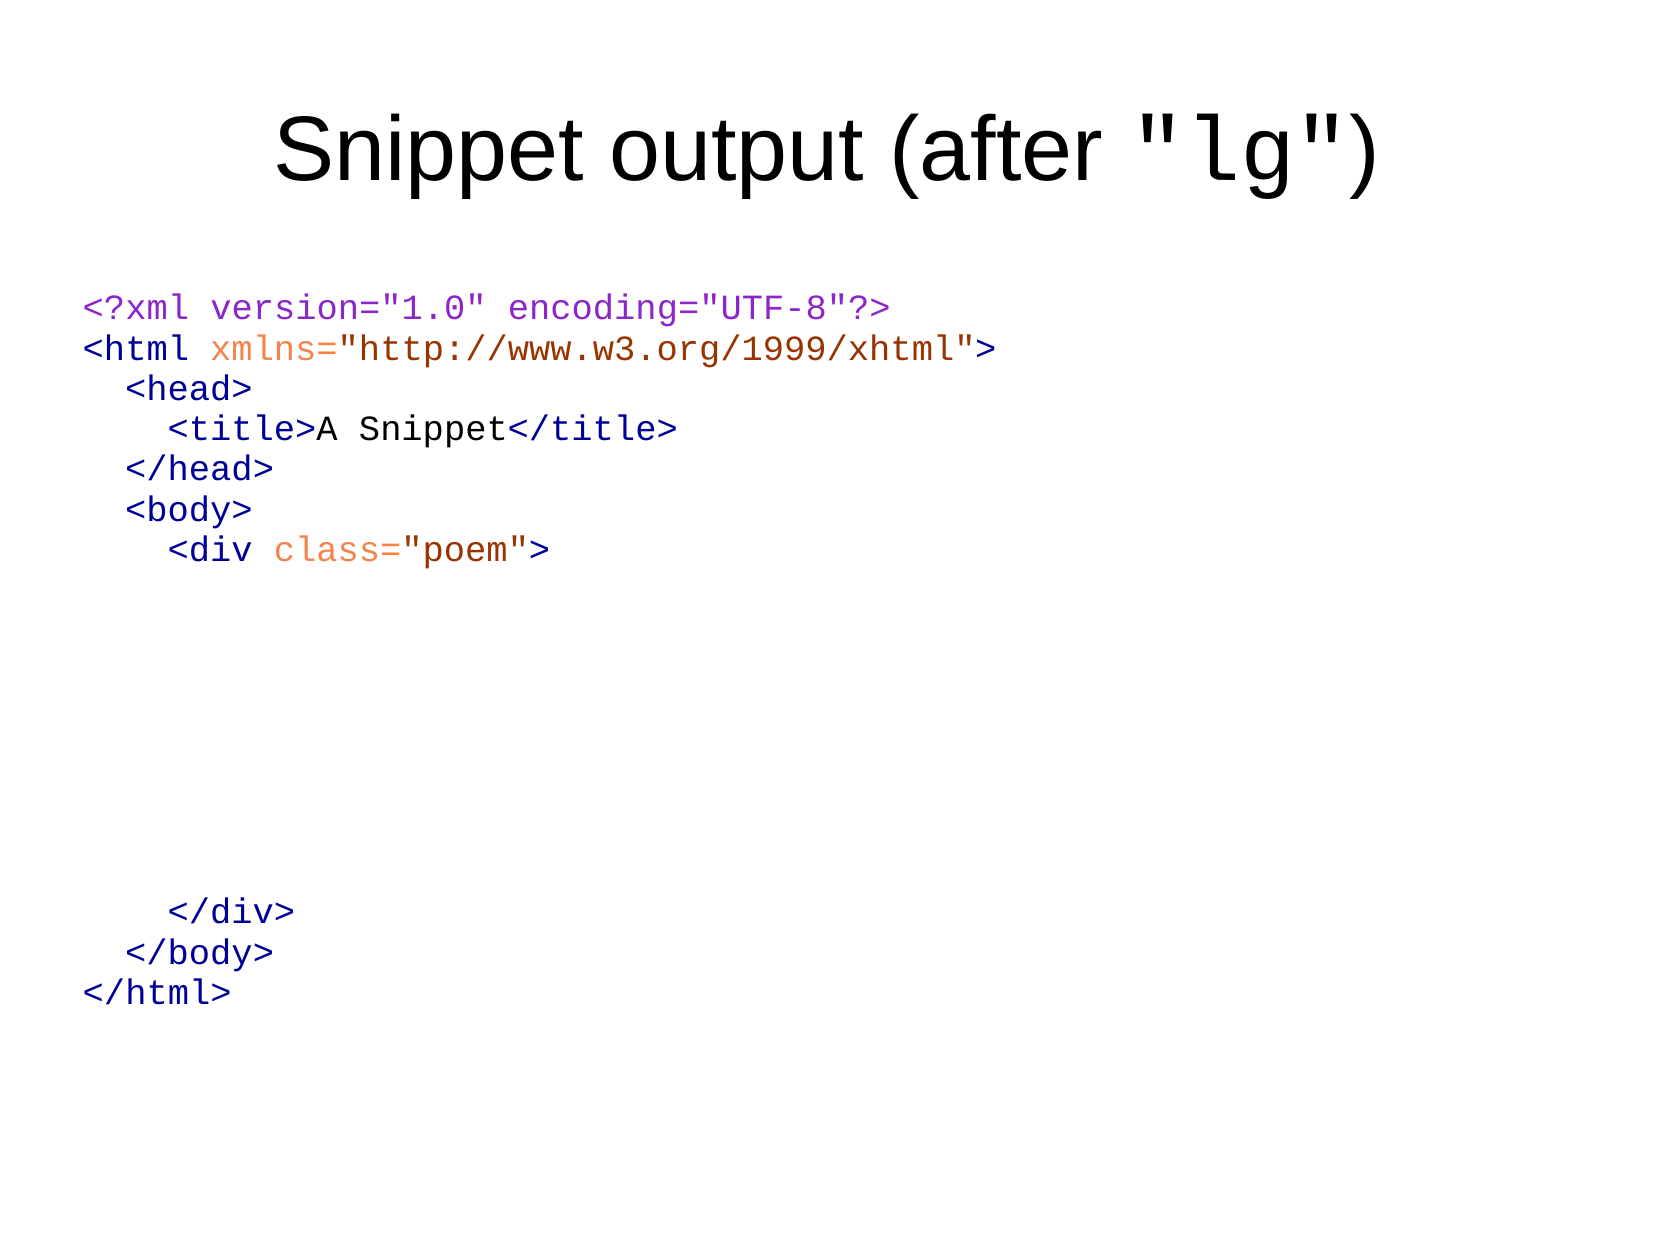

# Snippet output (after "lg")
<?xml version="1.0" encoding="UTF-8"?>
<html xmlns="http://www.w3.org/1999/xhtml">
 <head>
 <title>A Snippet</title>
 </head>
 <body>
 <div class="poem">
 </div>
 </body>
</html>